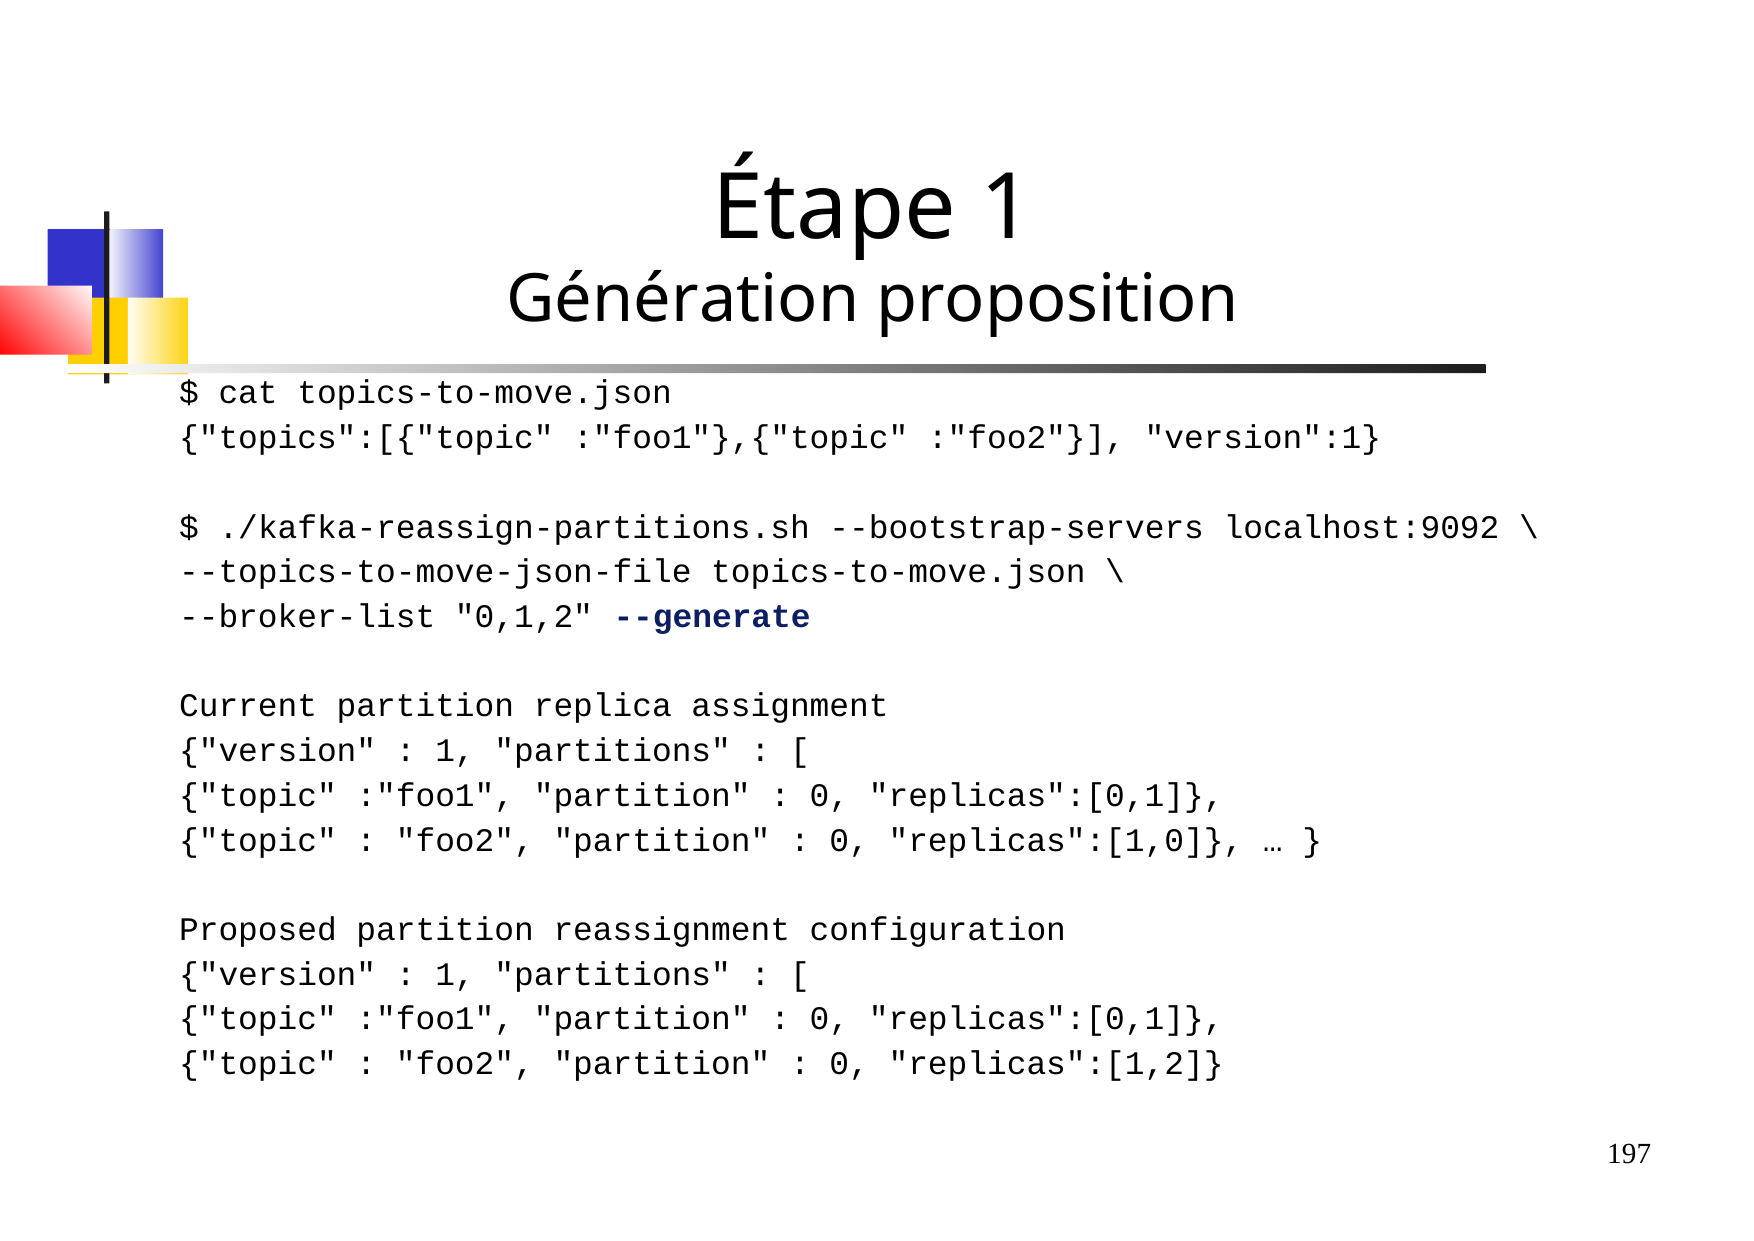

# Étape 1 Génération proposition
$ cat topics-to-move.json
{"topics":[{"topic" :"foo1"},{"topic" :"foo2"}], "version":1}
$ ./kafka-reassign-partitions.sh --bootstrap-servers localhost:9092 \
--topics-to-move-json-file topics-to-move.json \
--broker-list "0,1,2" --generate
Current partition replica assignment
{"version" : 1, "partitions" : [
{"topic" :"foo1", "partition" : 0, "replicas":[0,1]},
{"topic" : "foo2", "partition" : 0, "replicas":[1,0]}, … }
Proposed partition reassignment configuration
{"version" : 1, "partitions" : [
{"topic" :"foo1", "partition" : 0, "replicas":[0,1]},
{"topic" : "foo2", "partition" : 0, "replicas":[1,2]}